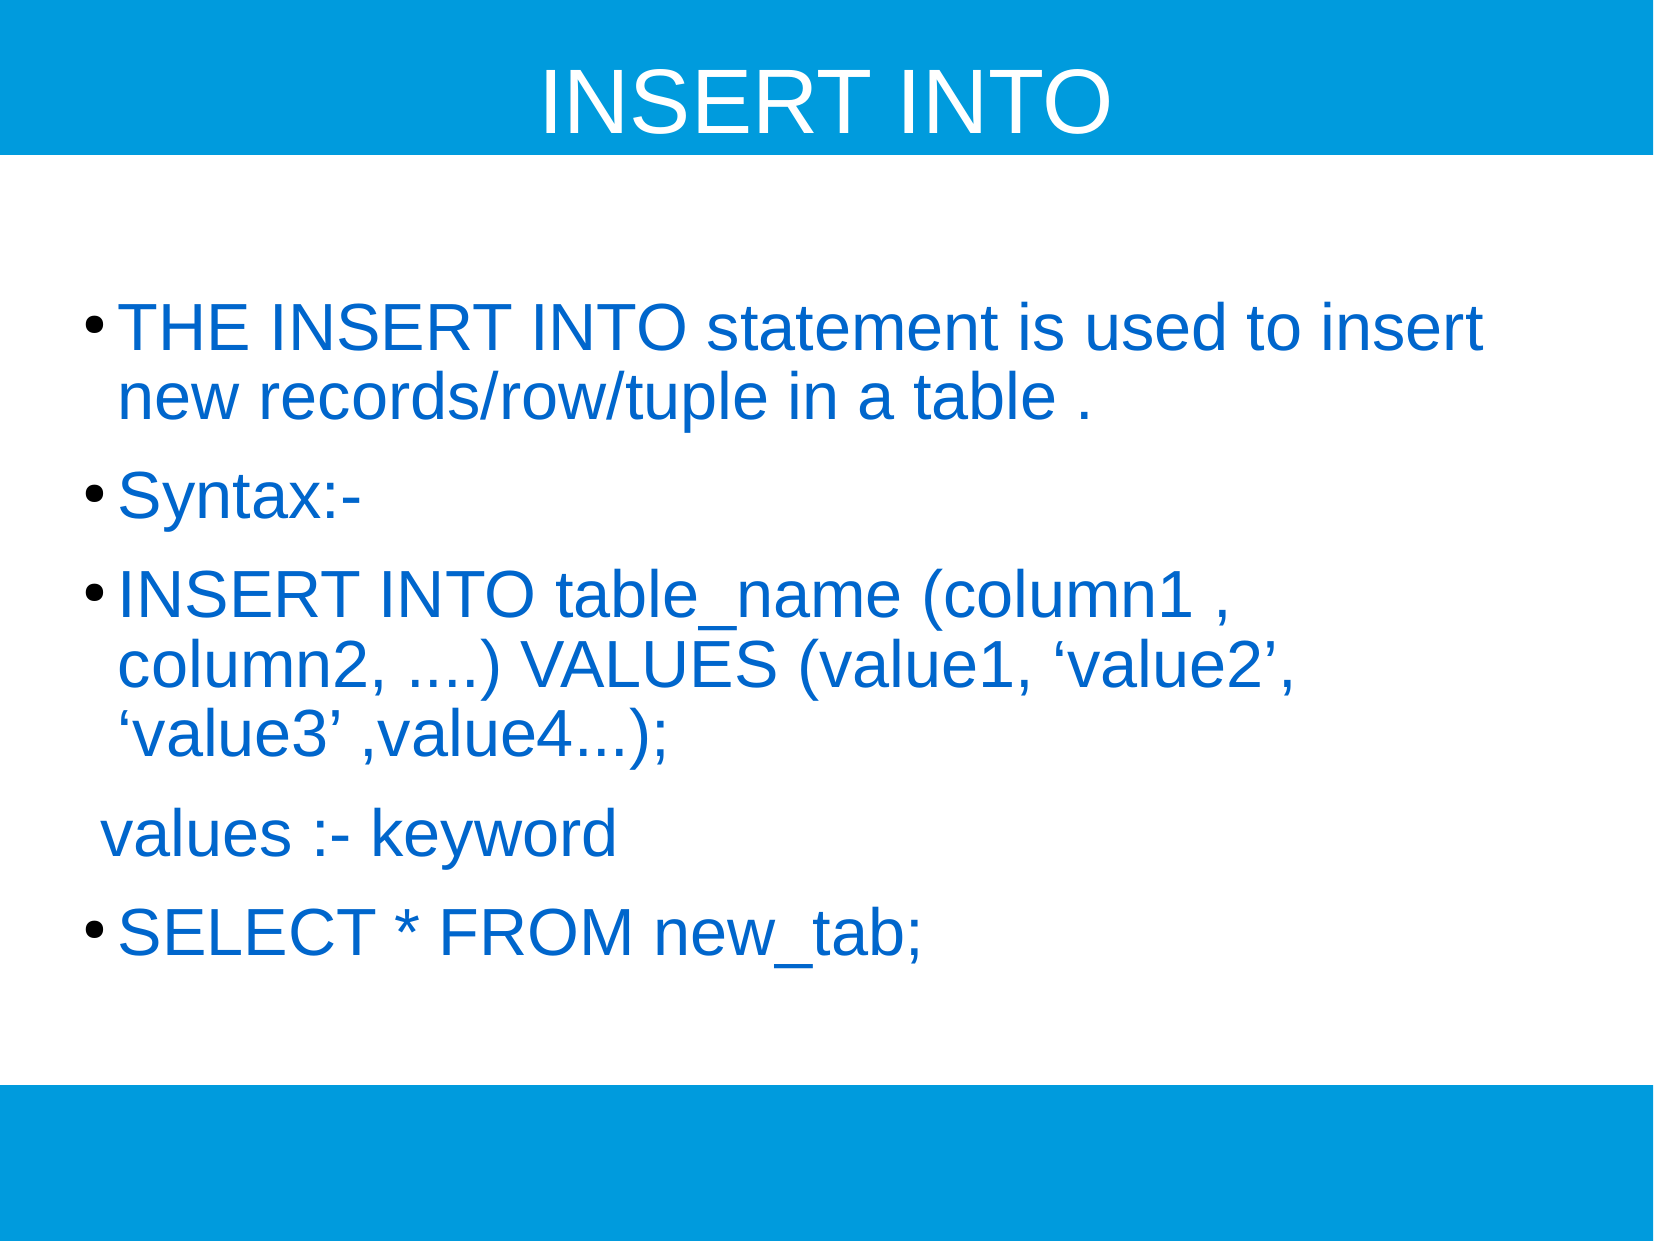

# INSERT INTO
THE INSERT INTO statement is used to insert new records/row/tuple in a table .
Syntax:-
INSERT INTO table_name (column1 , column2, ....) VALUES (value1, ‘value2’, ‘value3’ ,value4...);
values :- keyword
SELECT * FROM new_tab;